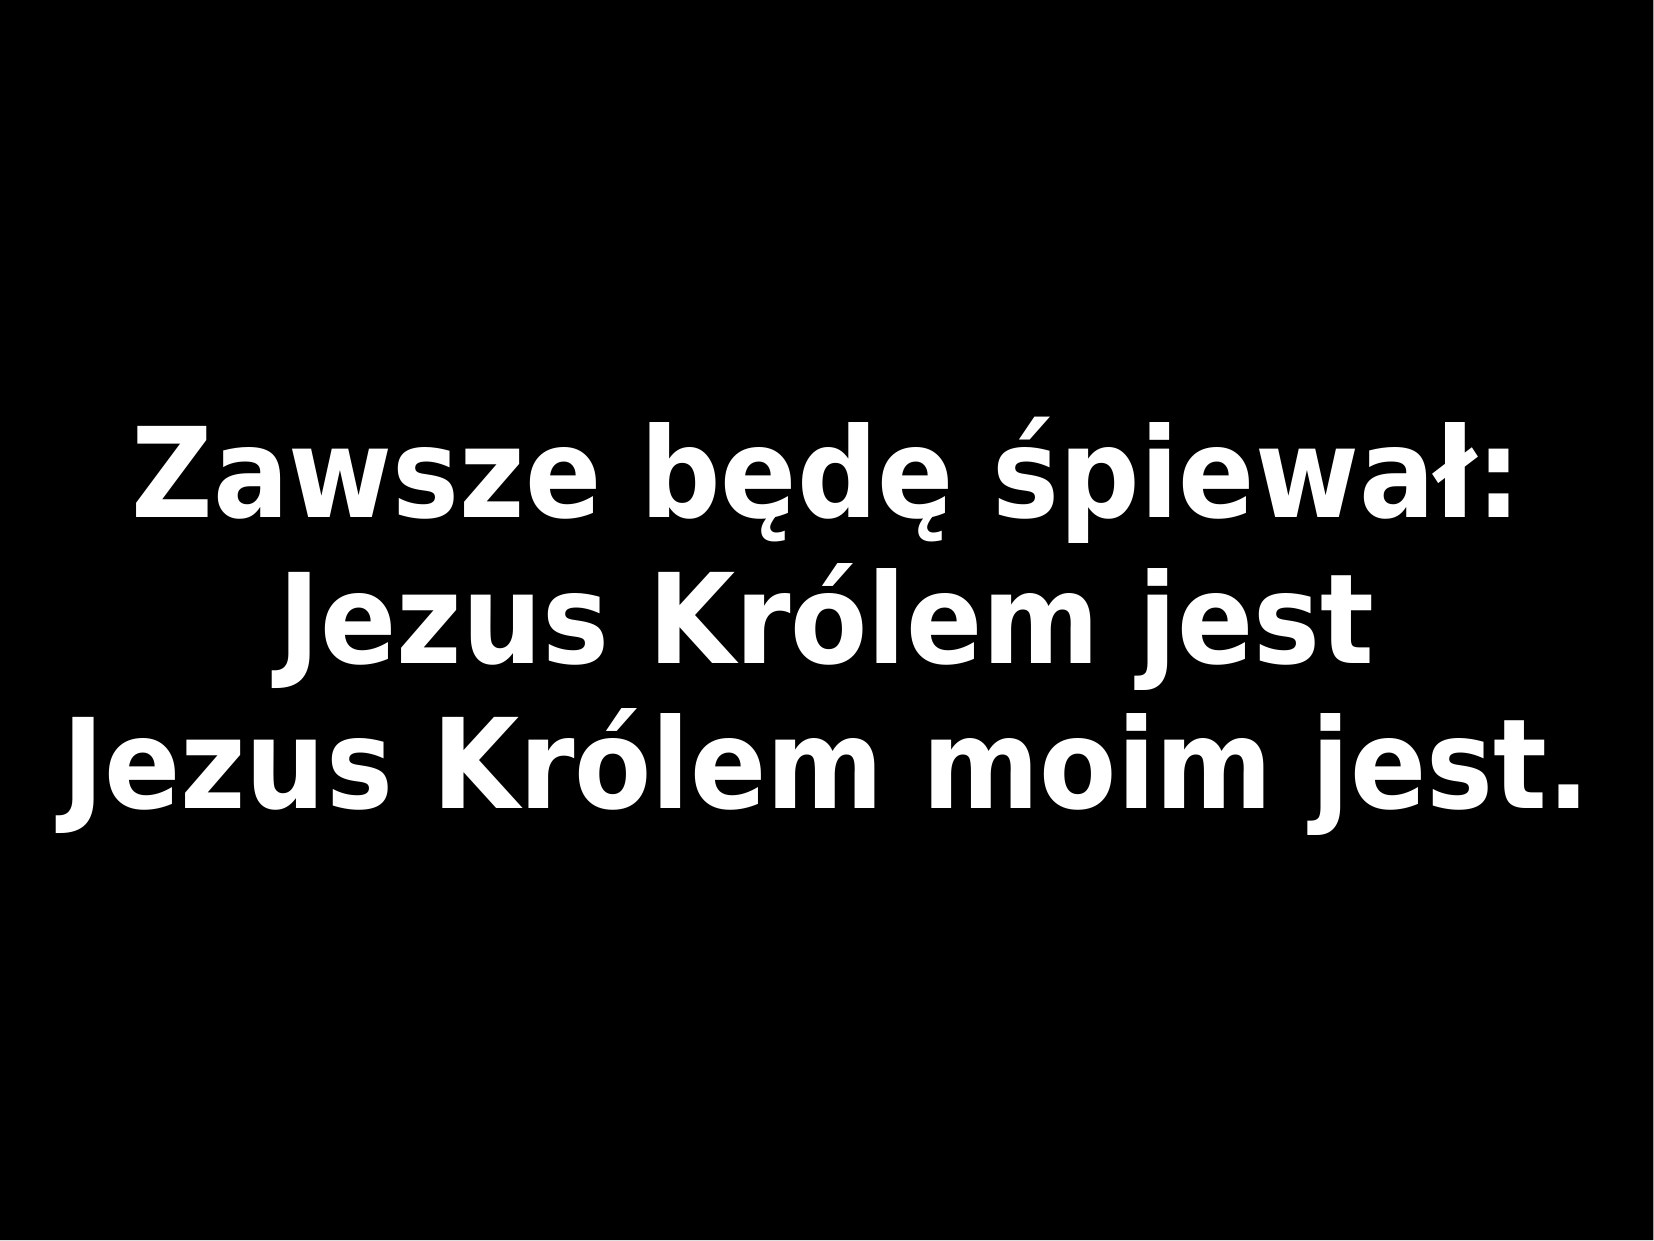

# Zawsze będę śpiewał: Jezus Królem jest Jezus Królem moim jest.